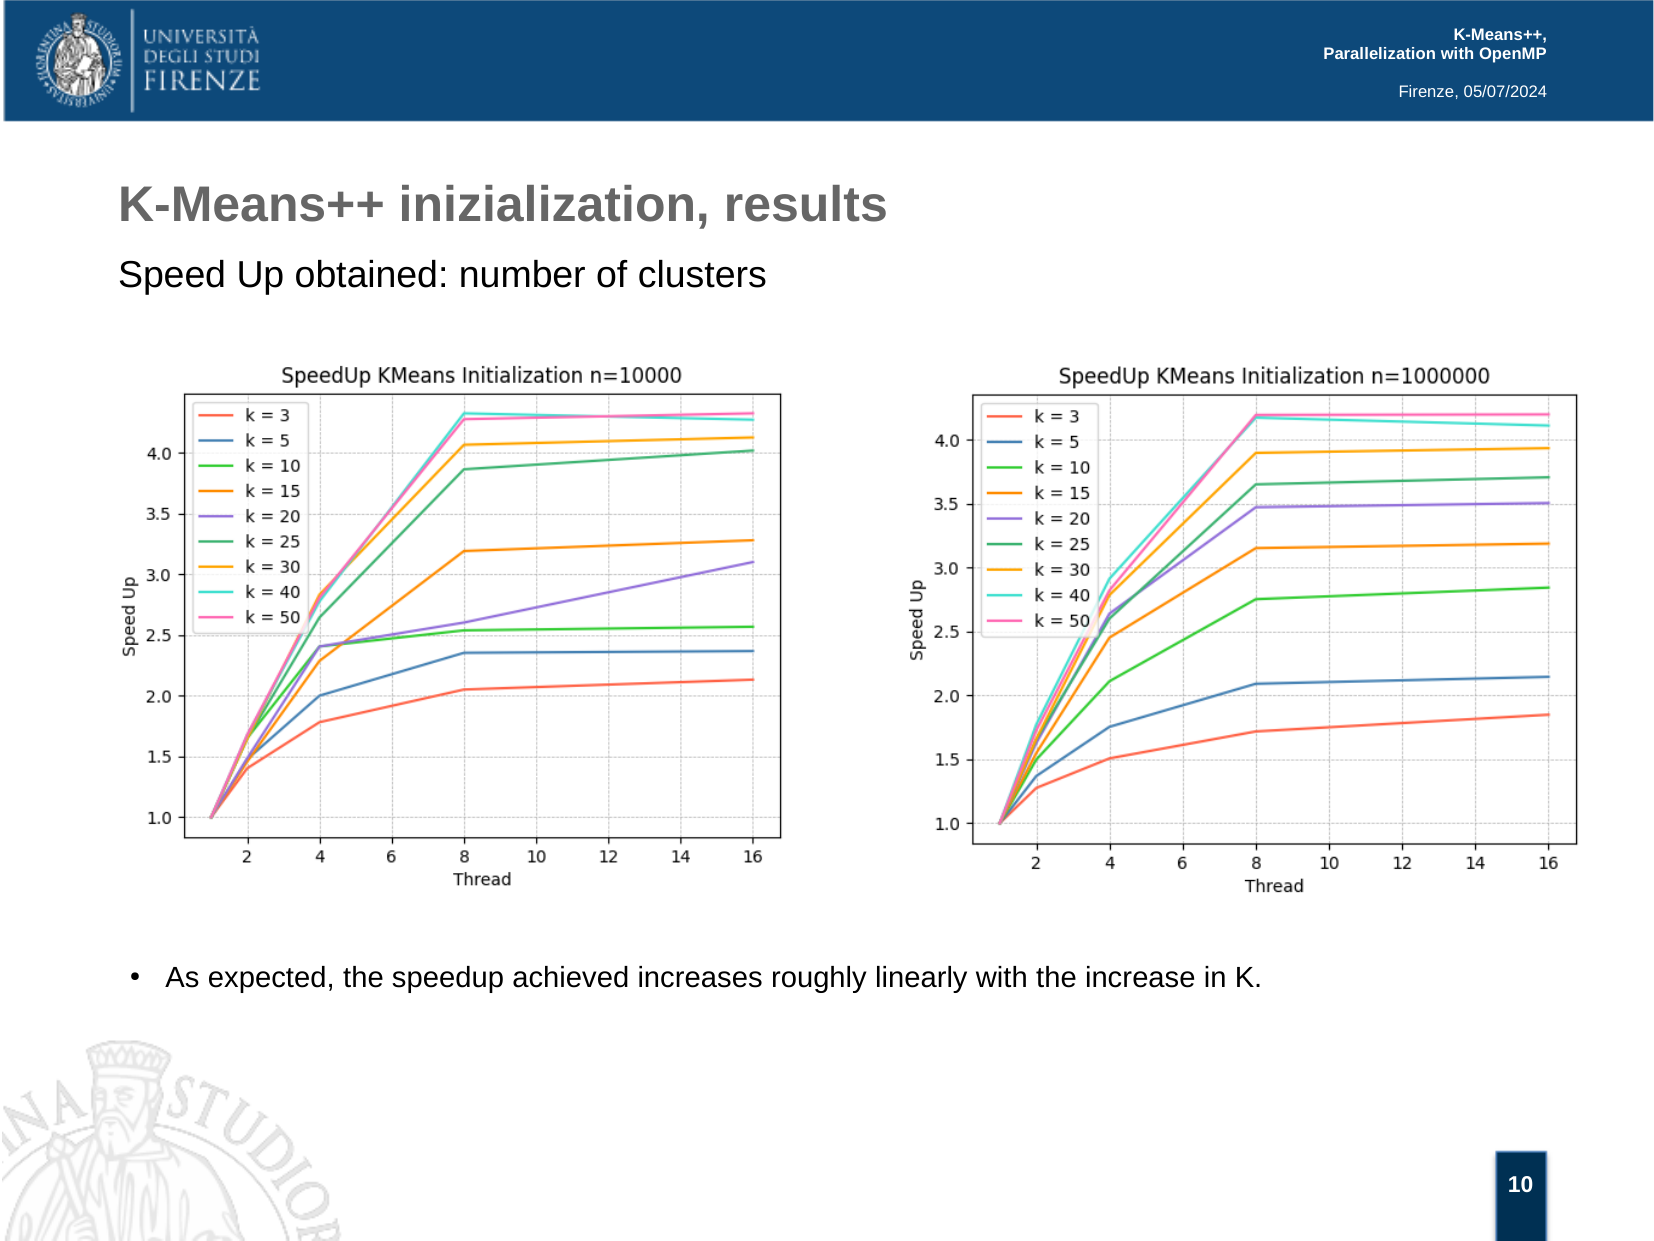

K-Means++,
Parallelization with OpenMP
Firenze, 05/07/2024
K-Means++ inizialization, results
Speed Up obtained: number of clusters
As expected, the speedup achieved increases roughly linearly with the increase in K.
10